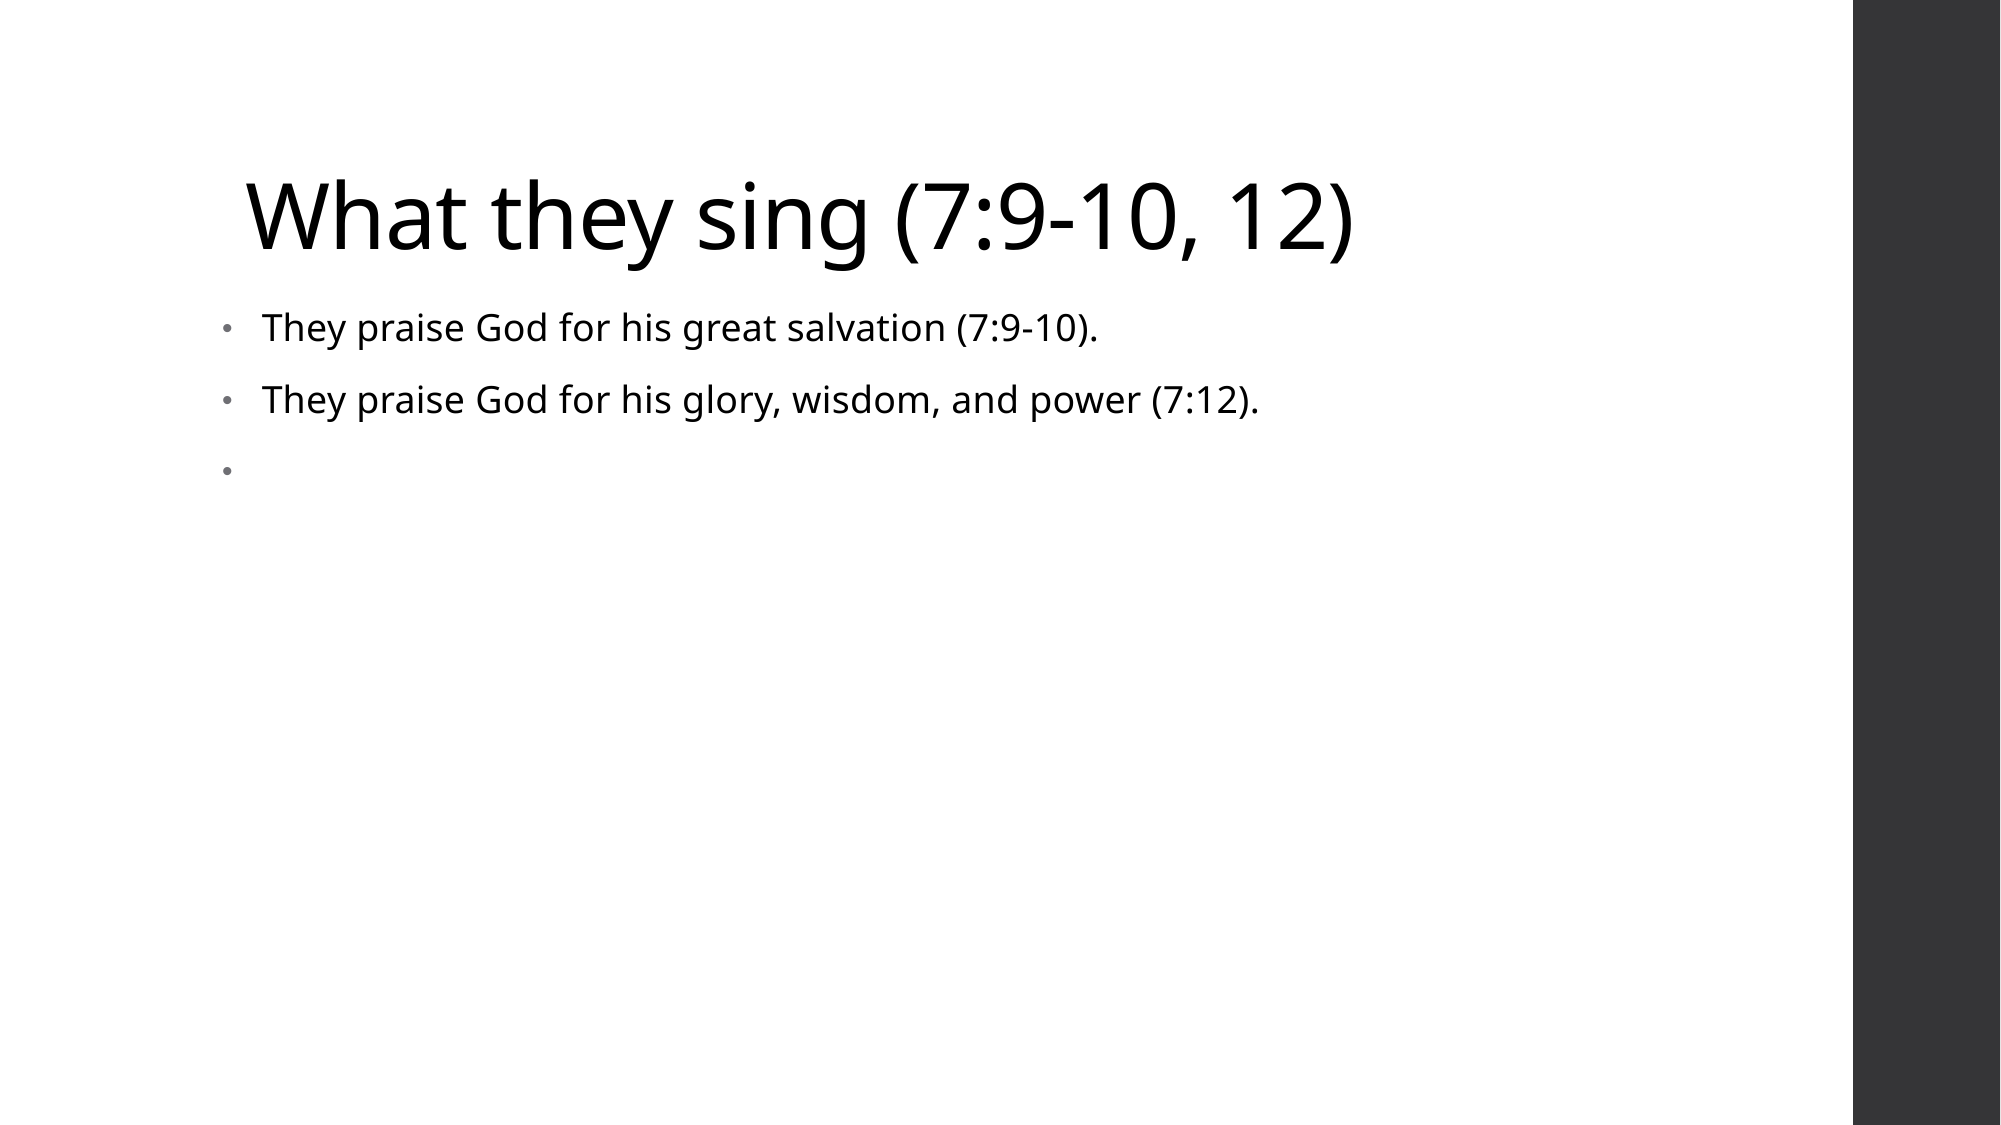

# What they sing (7:9-10, 12)
 They praise God for his great salvation (7:9-10).
 They praise God for his glory, wisdom, and power (7:12).